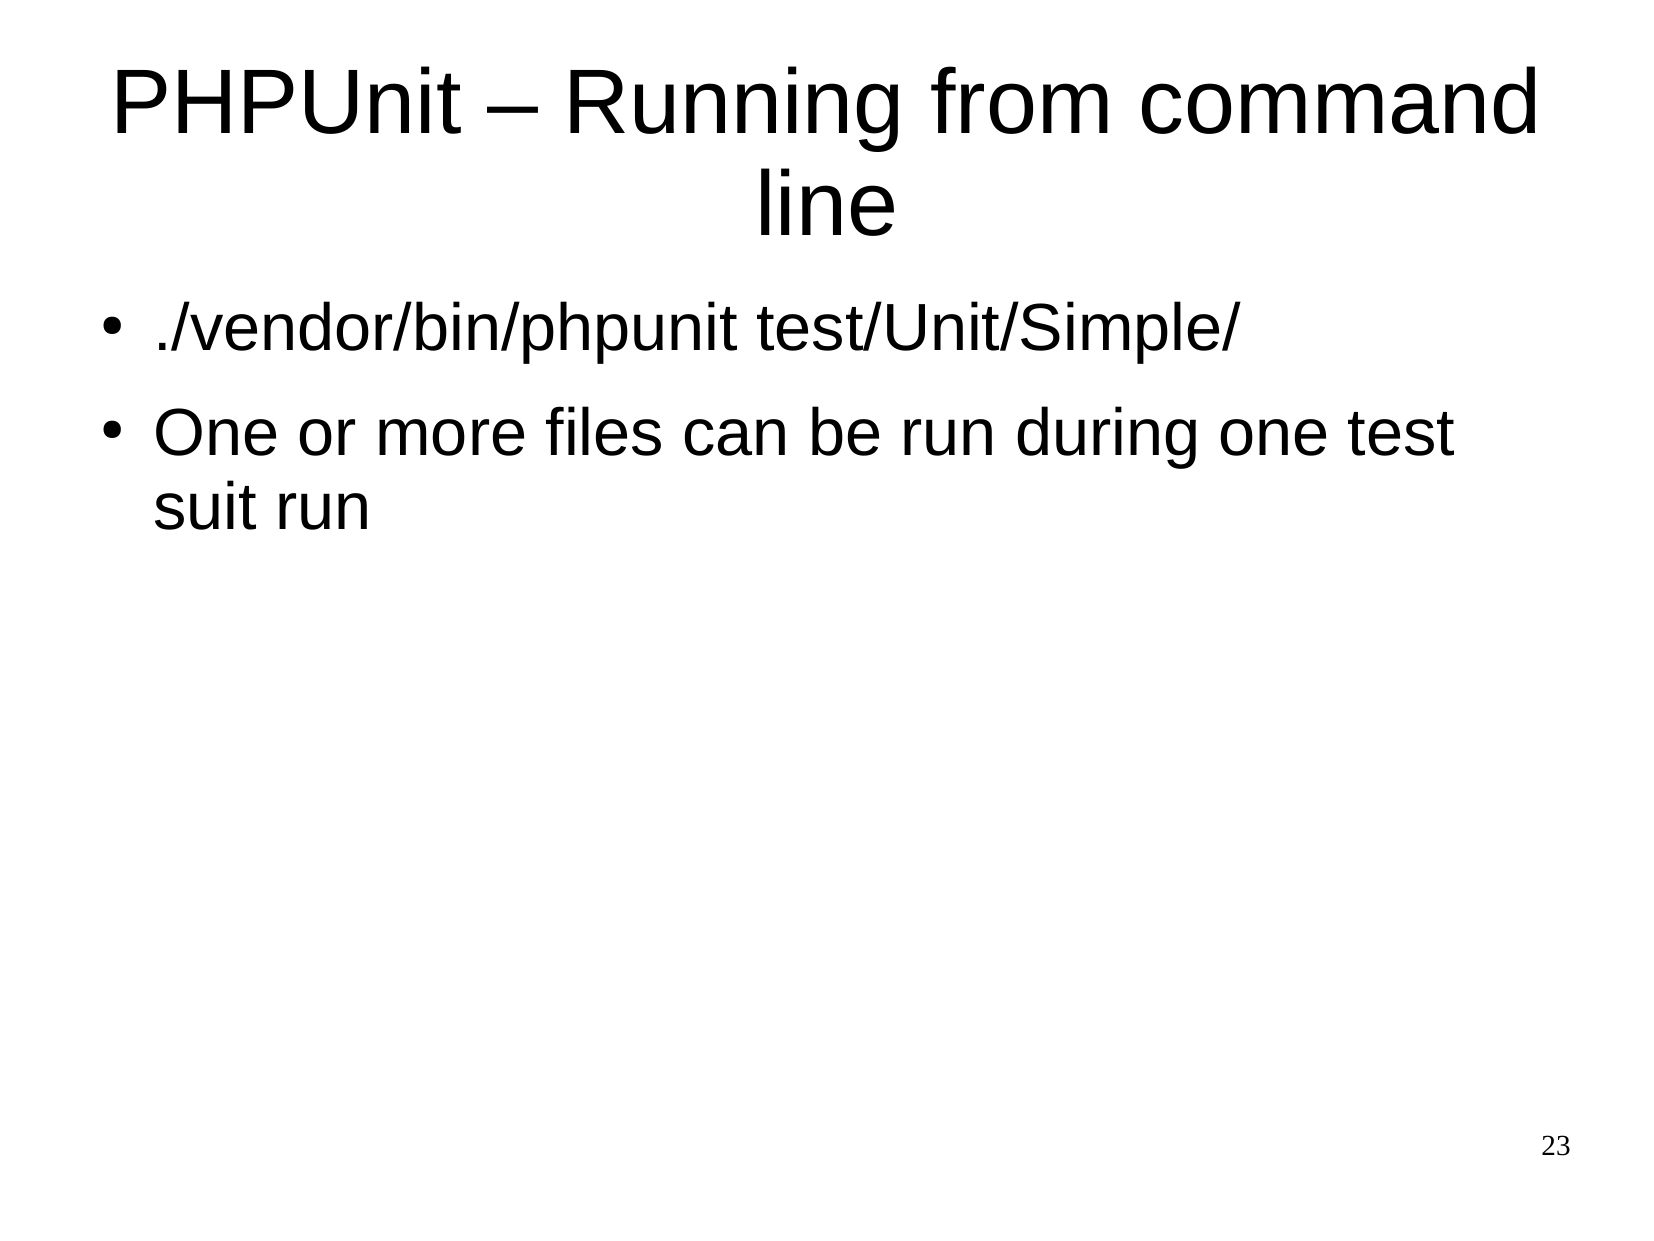

# PHPUnit – Running from command line
./vendor/bin/phpunit test/Unit/Simple/
One or more files can be run during one test suit run
23